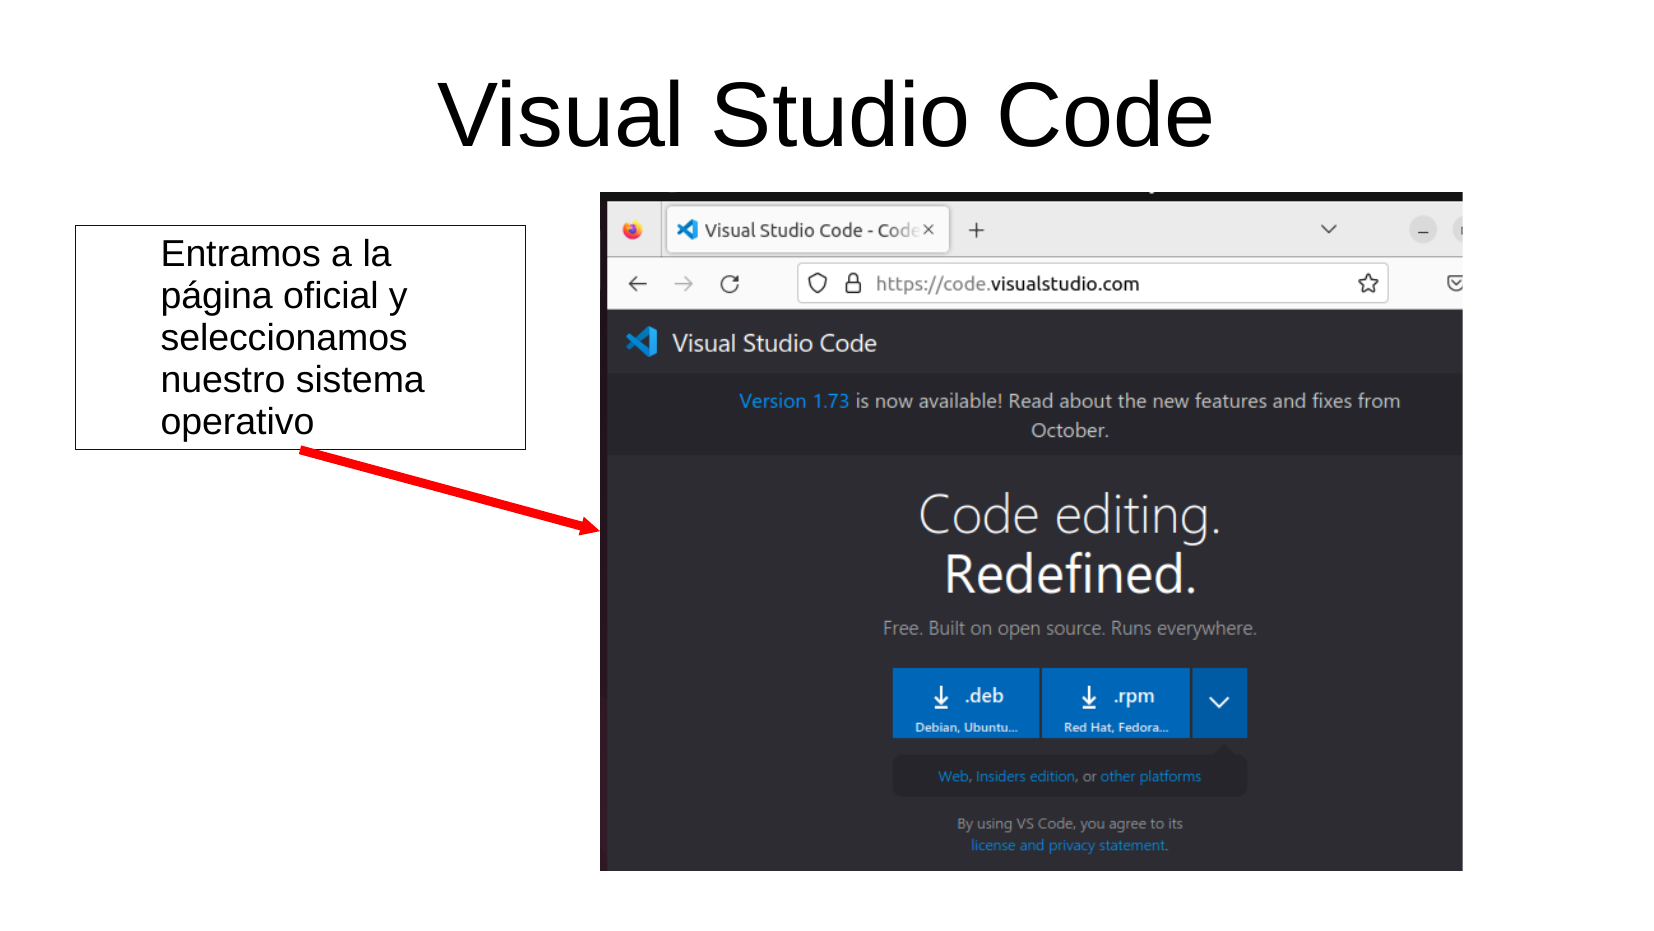

# Visual Studio Code
Entramos a la página oficial y seleccionamos nuestro sistema operativo